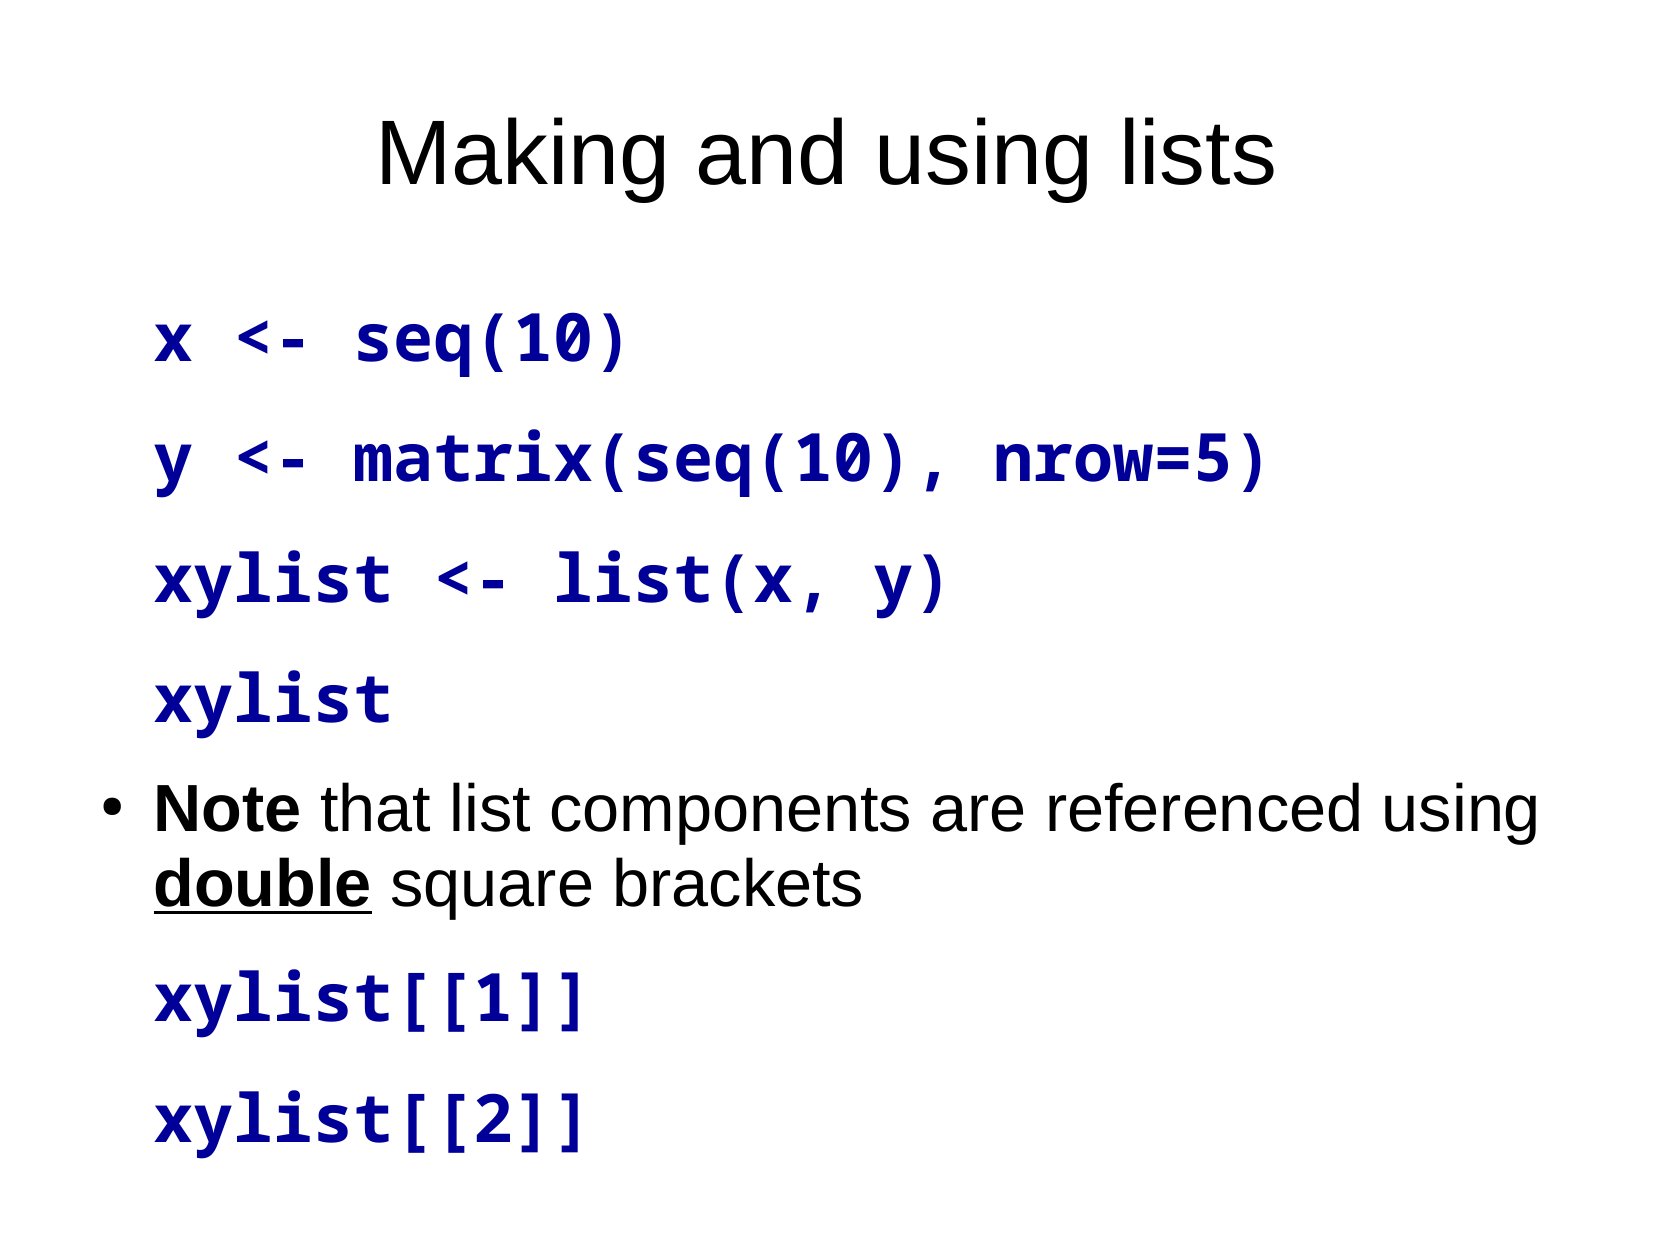

# Making and using lists
x <- seq(10)
y <- matrix(seq(10), nrow=5)
xylist <- list(x, y)
xylist
Note that list components are referenced using double square brackets
xylist[[1]]
xylist[[2]]